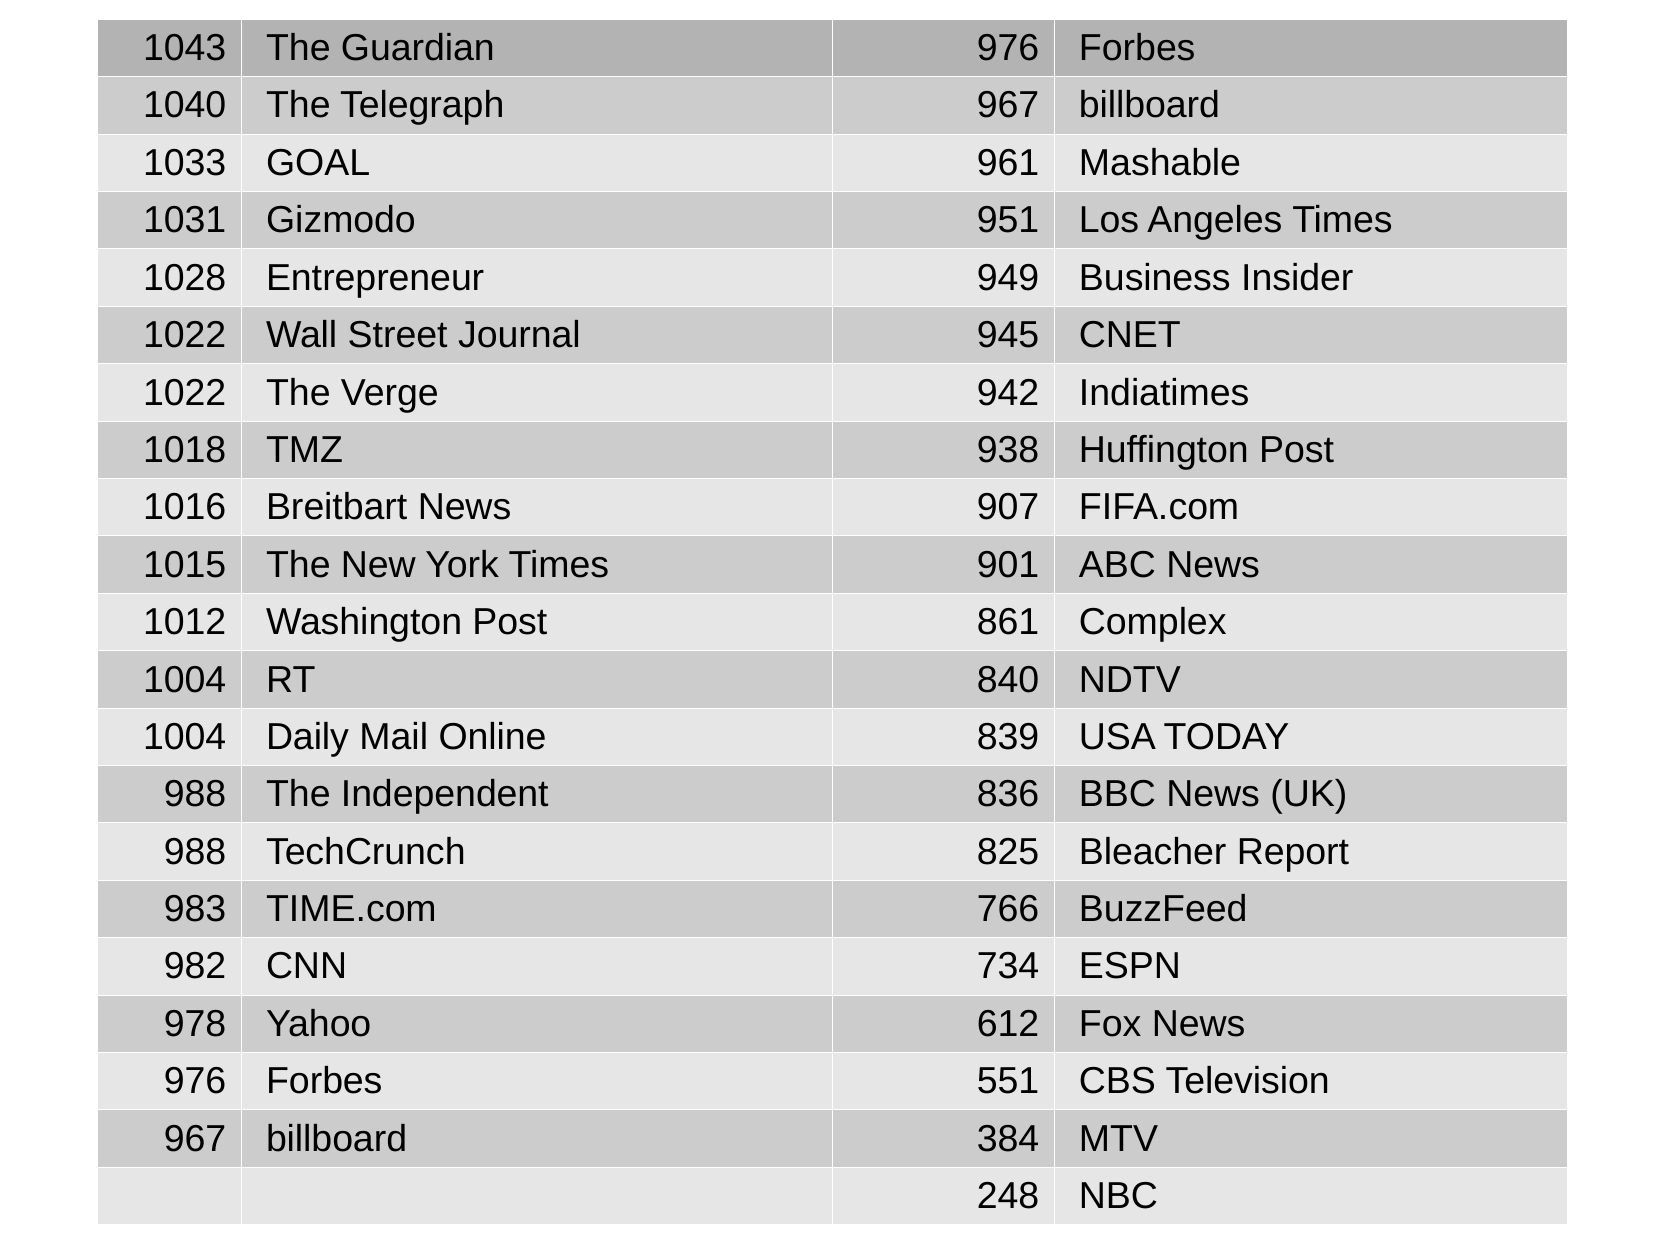

| 1043 | The Guardian | 976 | Forbes |
| --- | --- | --- | --- |
| 1040 | The Telegraph | 967 | billboard |
| 1033 | GOAL | 961 | Mashable |
| 1031 | Gizmodo | 951 | Los Angeles Times |
| 1028 | Entrepreneur | 949 | Business Insider |
| 1022 | Wall Street Journal | 945 | CNET |
| 1022 | The Verge | 942 | Indiatimes |
| 1018 | TMZ | 938 | Huffington Post |
| 1016 | Breitbart News | 907 | FIFA.com |
| 1015 | The New York Times | 901 | ABC News |
| 1012 | Washington Post | 861 | Complex |
| 1004 | RT | 840 | NDTV |
| 1004 | Daily Mail Online | 839 | USA TODAY |
| 988 | The Independent | 836 | BBC News (UK) |
| 988 | TechCrunch | 825 | Bleacher Report |
| 983 | TIME.com | 766 | BuzzFeed |
| 982 | CNN | 734 | ESPN |
| 978 | Yahoo | 612 | Fox News |
| 976 | Forbes | 551 | CBS Television |
| 967 | billboard | 384 | MTV |
| | | 248 | NBC |
#